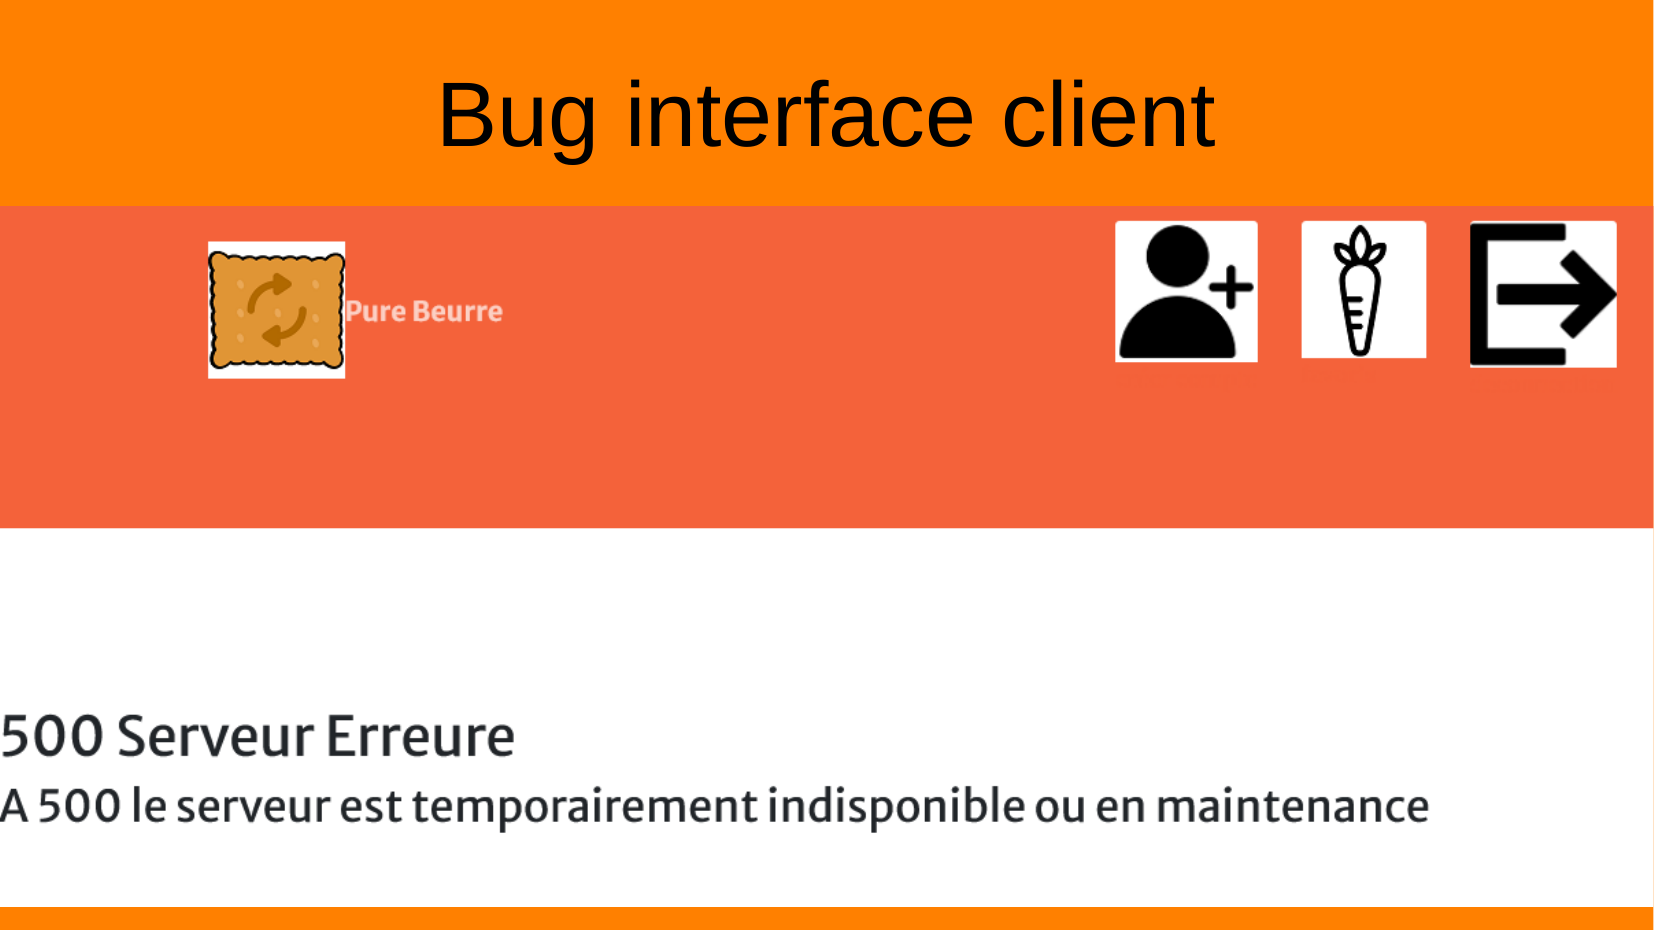

# Bug interface client
La Startup Pur Beurre veut créer une plateforme web qui permet à tous de trouver un substitut sain à tout aliment.